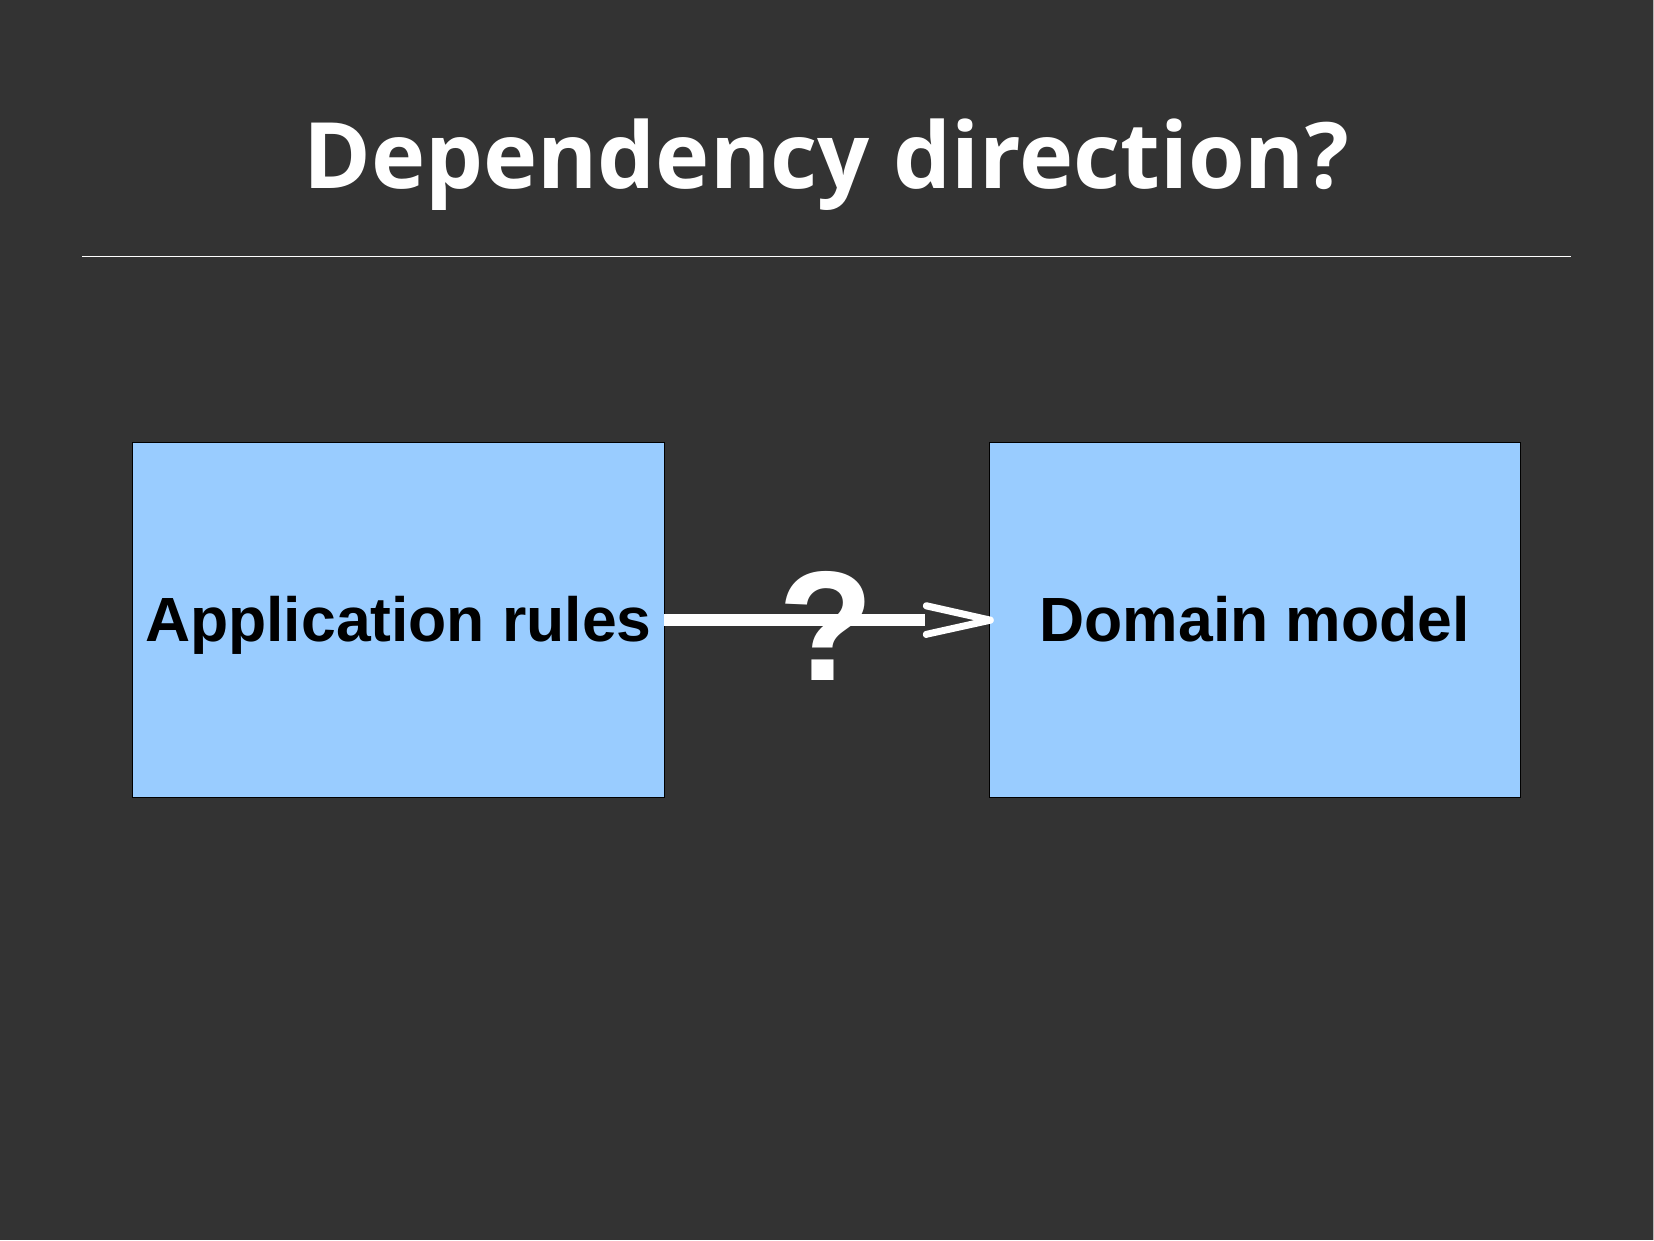

# Dependency direction?
Application rules
Domain model
Domain model
?